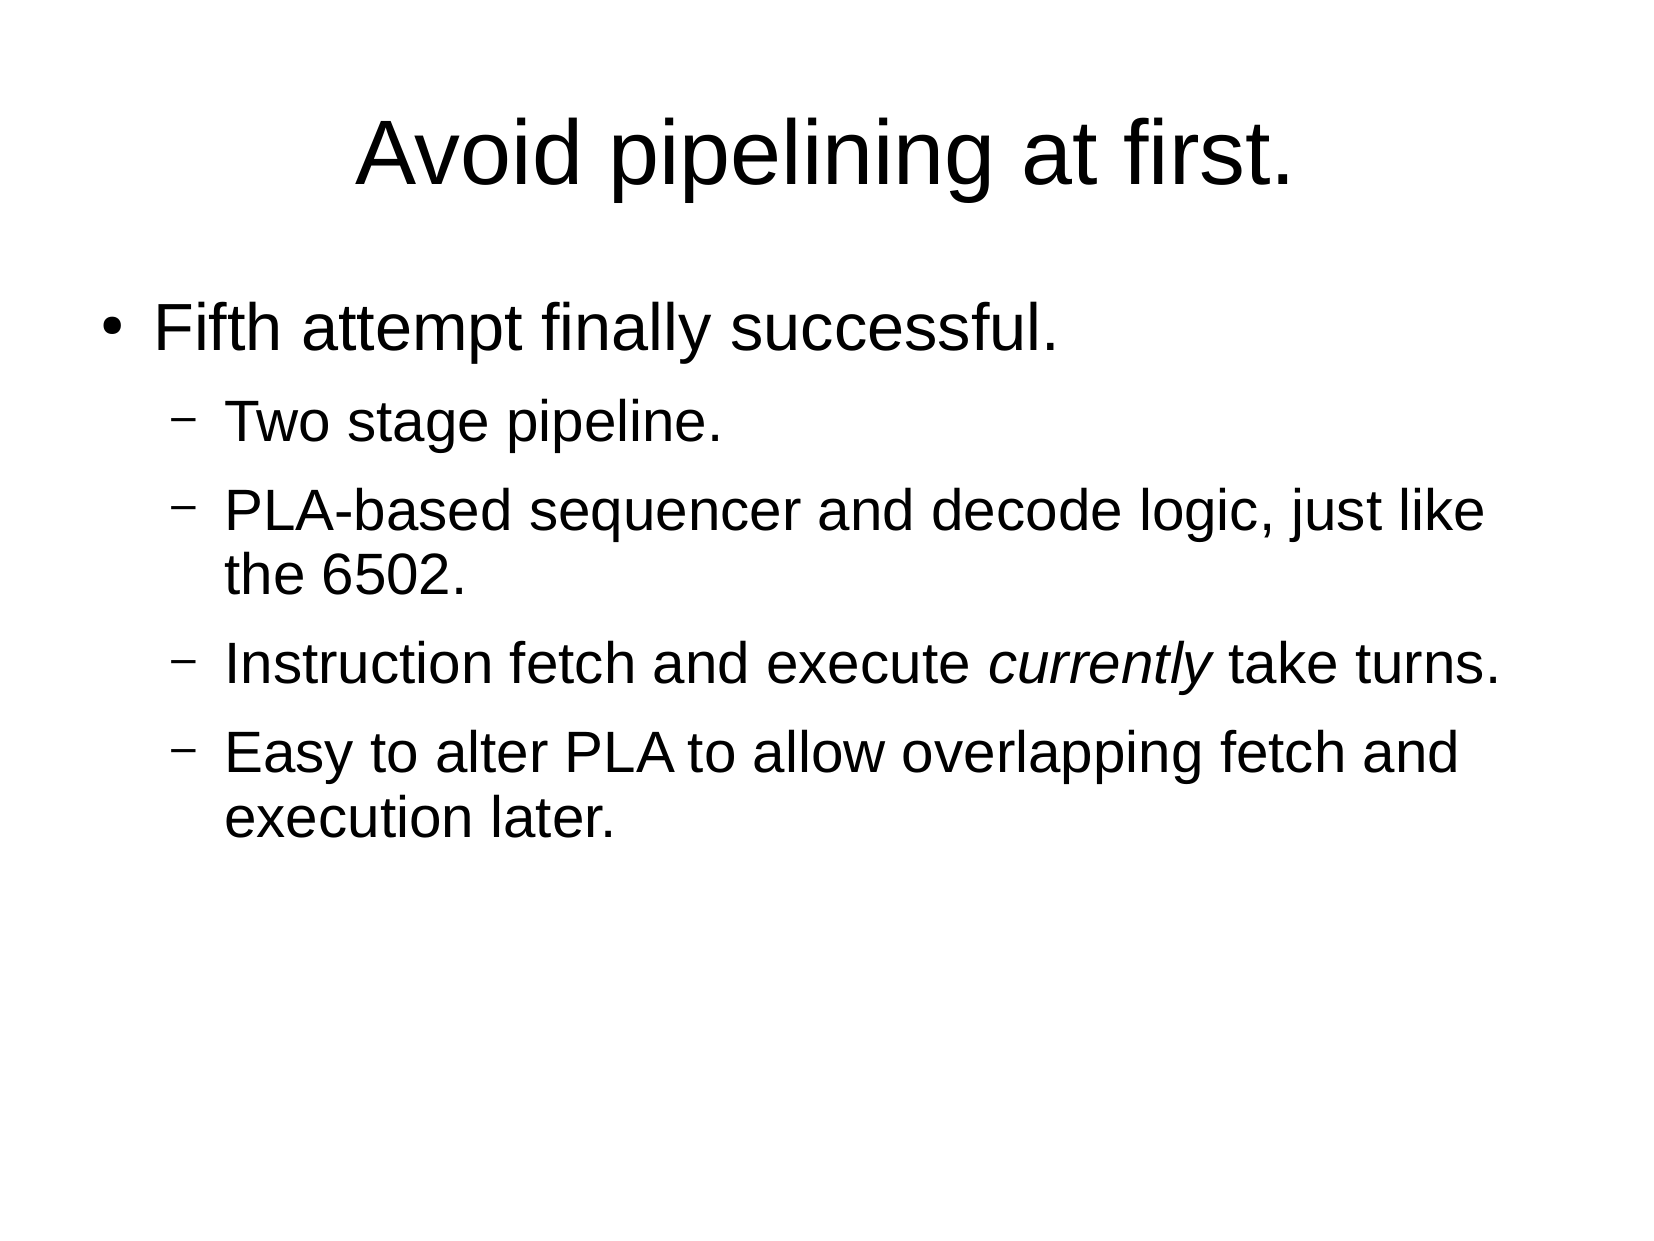

# Avoid pipelining at first.
Fifth attempt finally successful.
Two stage pipeline.
PLA-based sequencer and decode logic, just like the 6502.
Instruction fetch and execute currently take turns.
Easy to alter PLA to allow overlapping fetch and execution later.